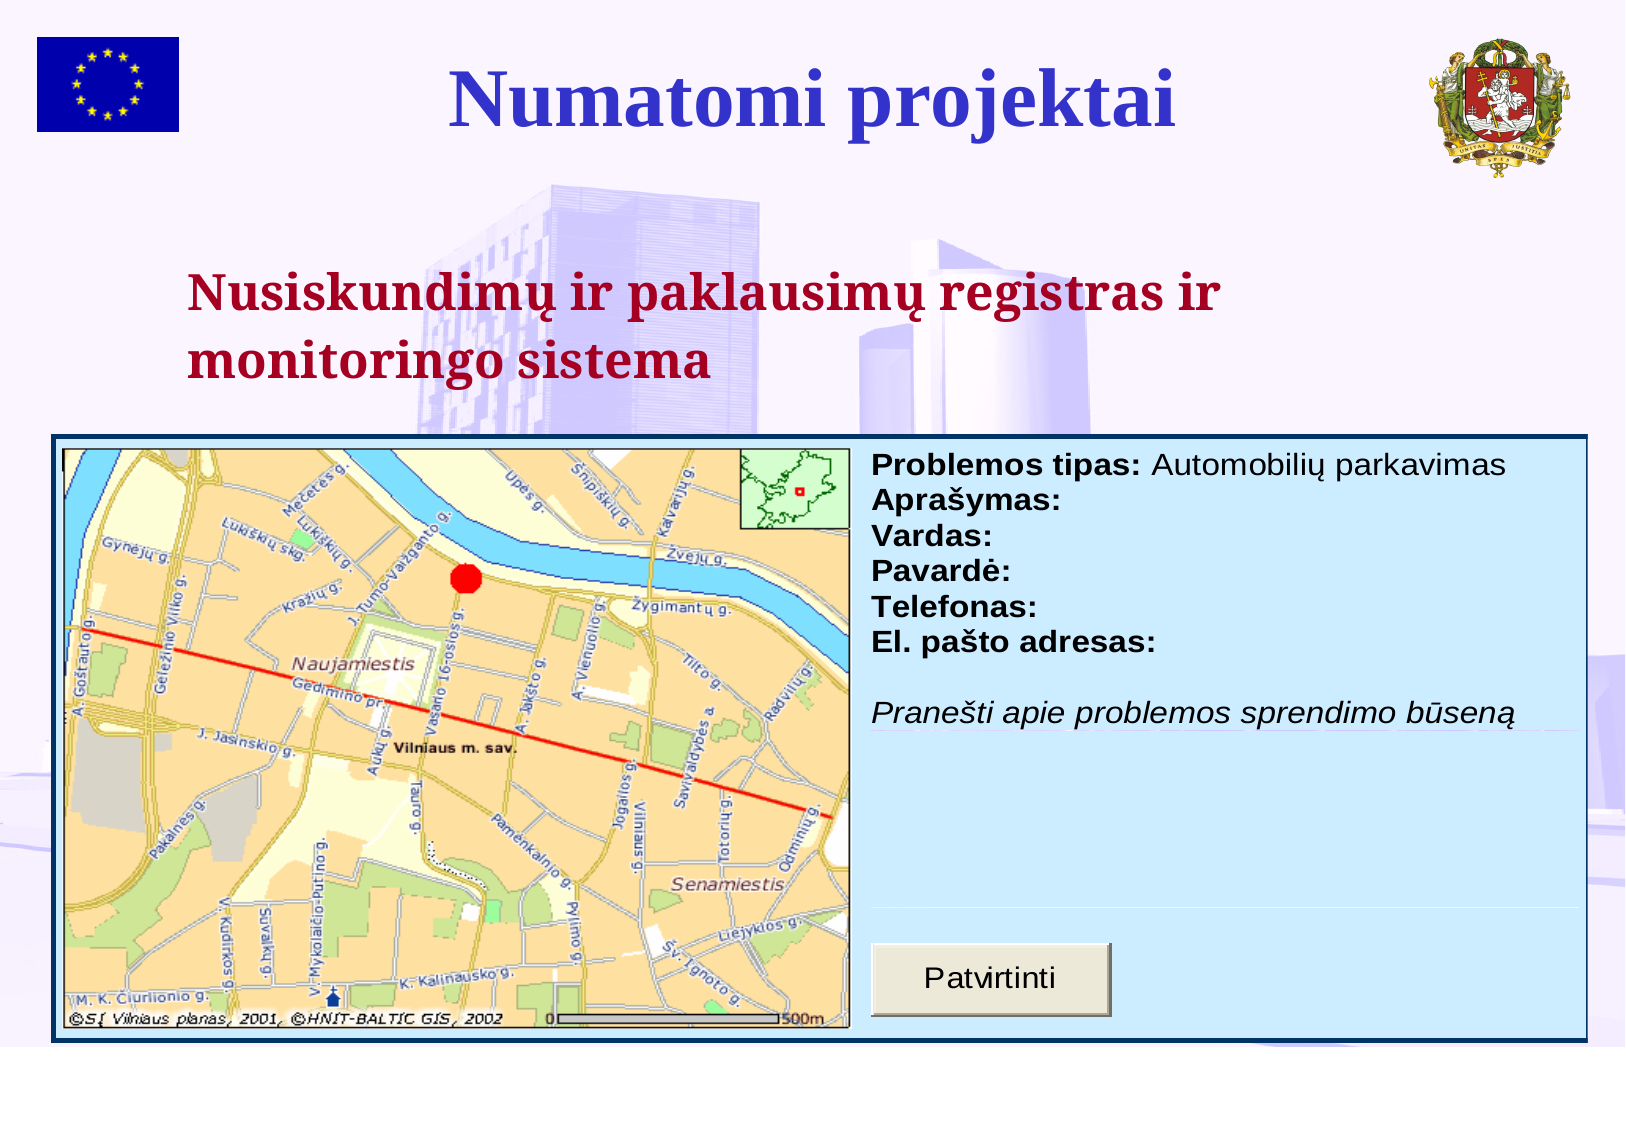

# Numatomi projektai
Nusiskundimų ir paklausimų registras ir monitoringo sistema